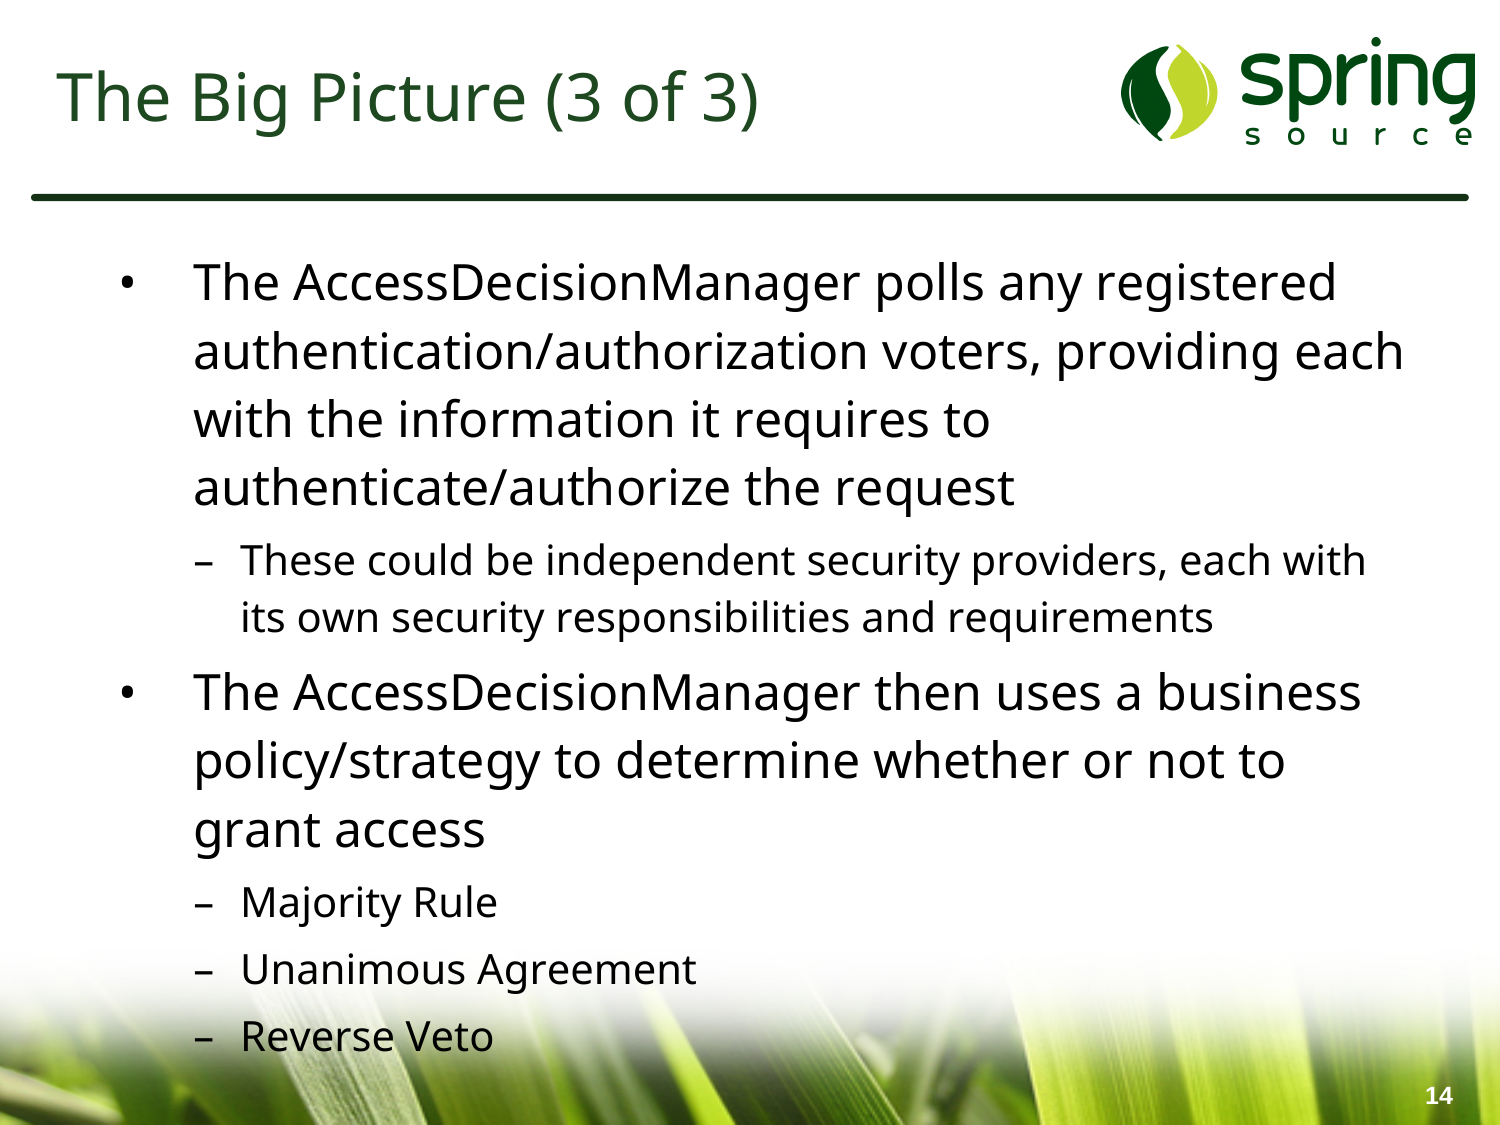

# The Big Picture (3 of 3)
The AccessDecisionManager polls any registered authentication/authorization voters, providing each with the information it requires to authenticate/authorize the request
These could be independent security providers, each with its own security responsibilities and requirements
The AccessDecisionManager then uses a business policy/strategy to determine whether or not to grant access
Majority Rule
Unanimous Agreement
Reverse Veto